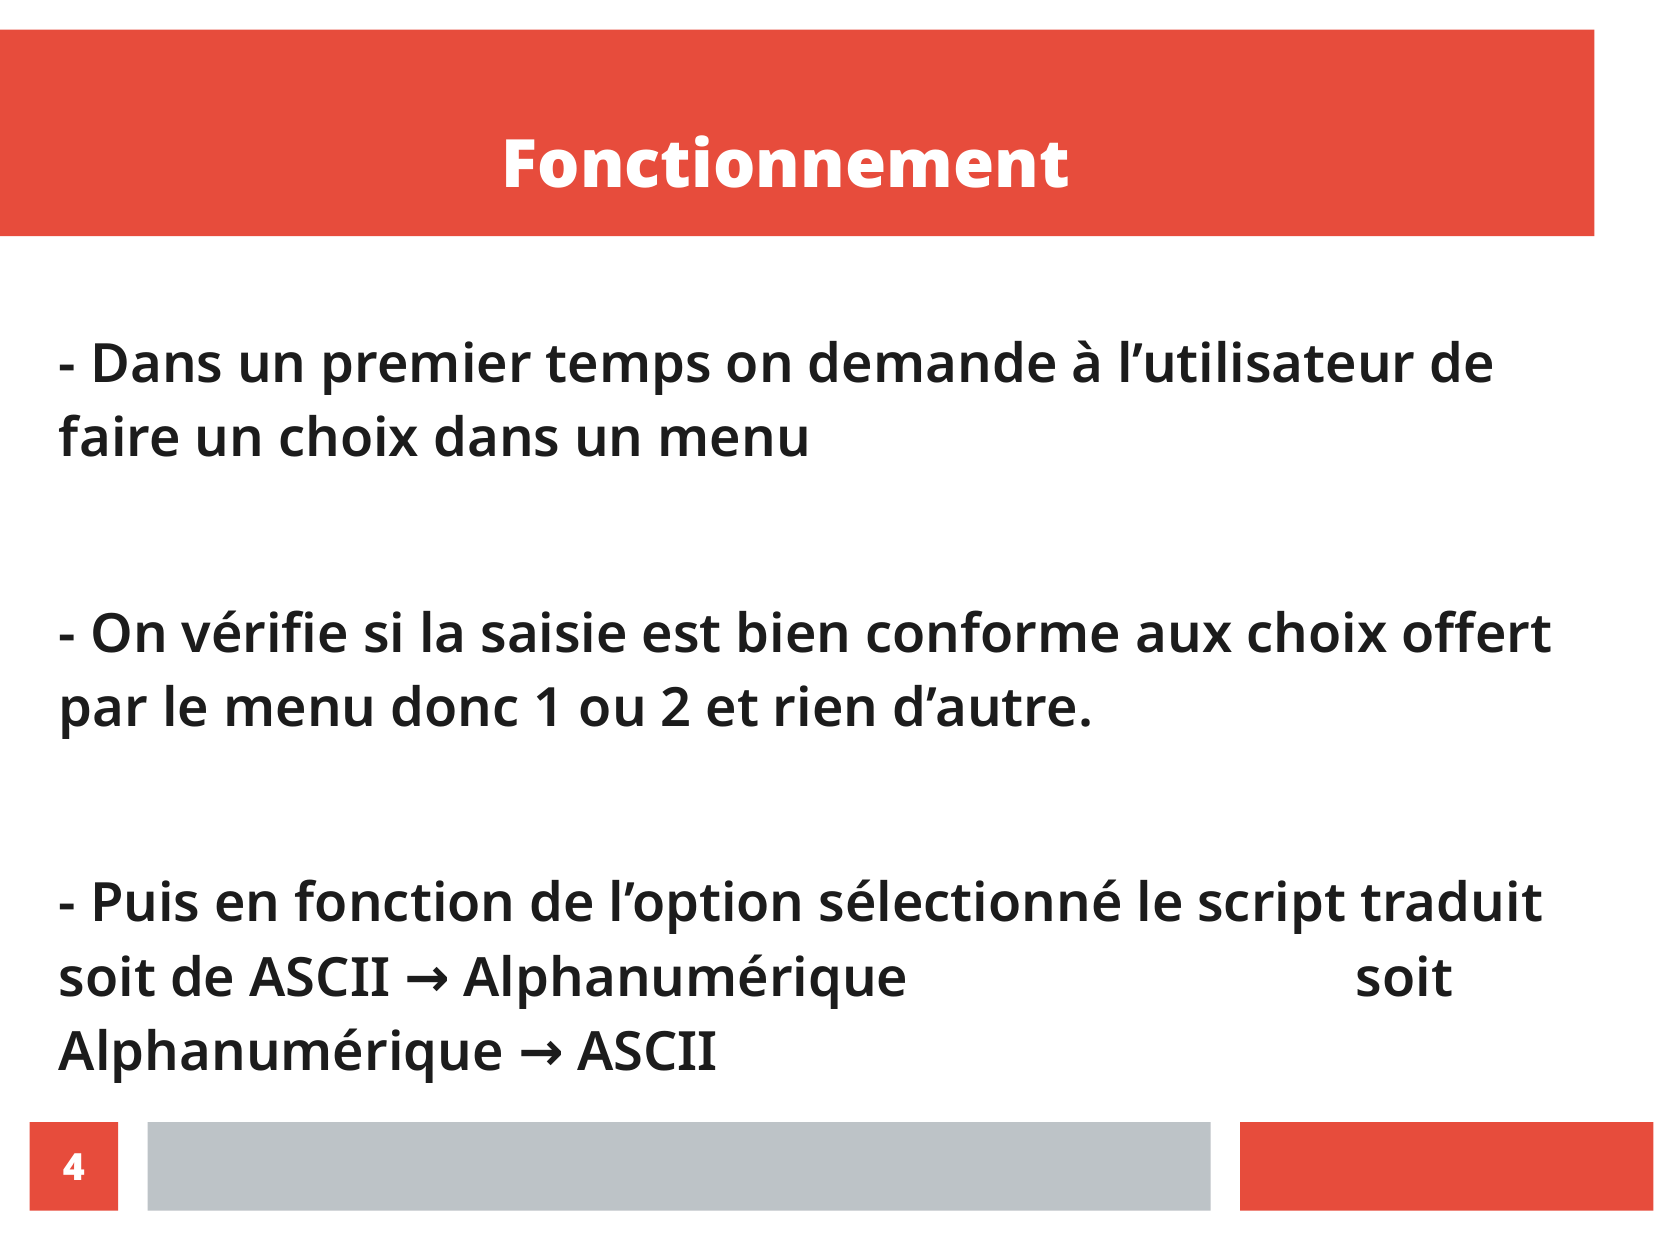

# Fonctionnement
- Dans un premier temps on demande à l’utilisateur de faire un choix dans un menu
- On vérifie si la saisie est bien conforme aux choix offert par le menu donc 1 ou 2 et rien d’autre.
- Puis en fonction de l’option sélectionné le script traduit soit de ASCII → Alphanumérique 						 soit Alphanumérique → ASCII
4